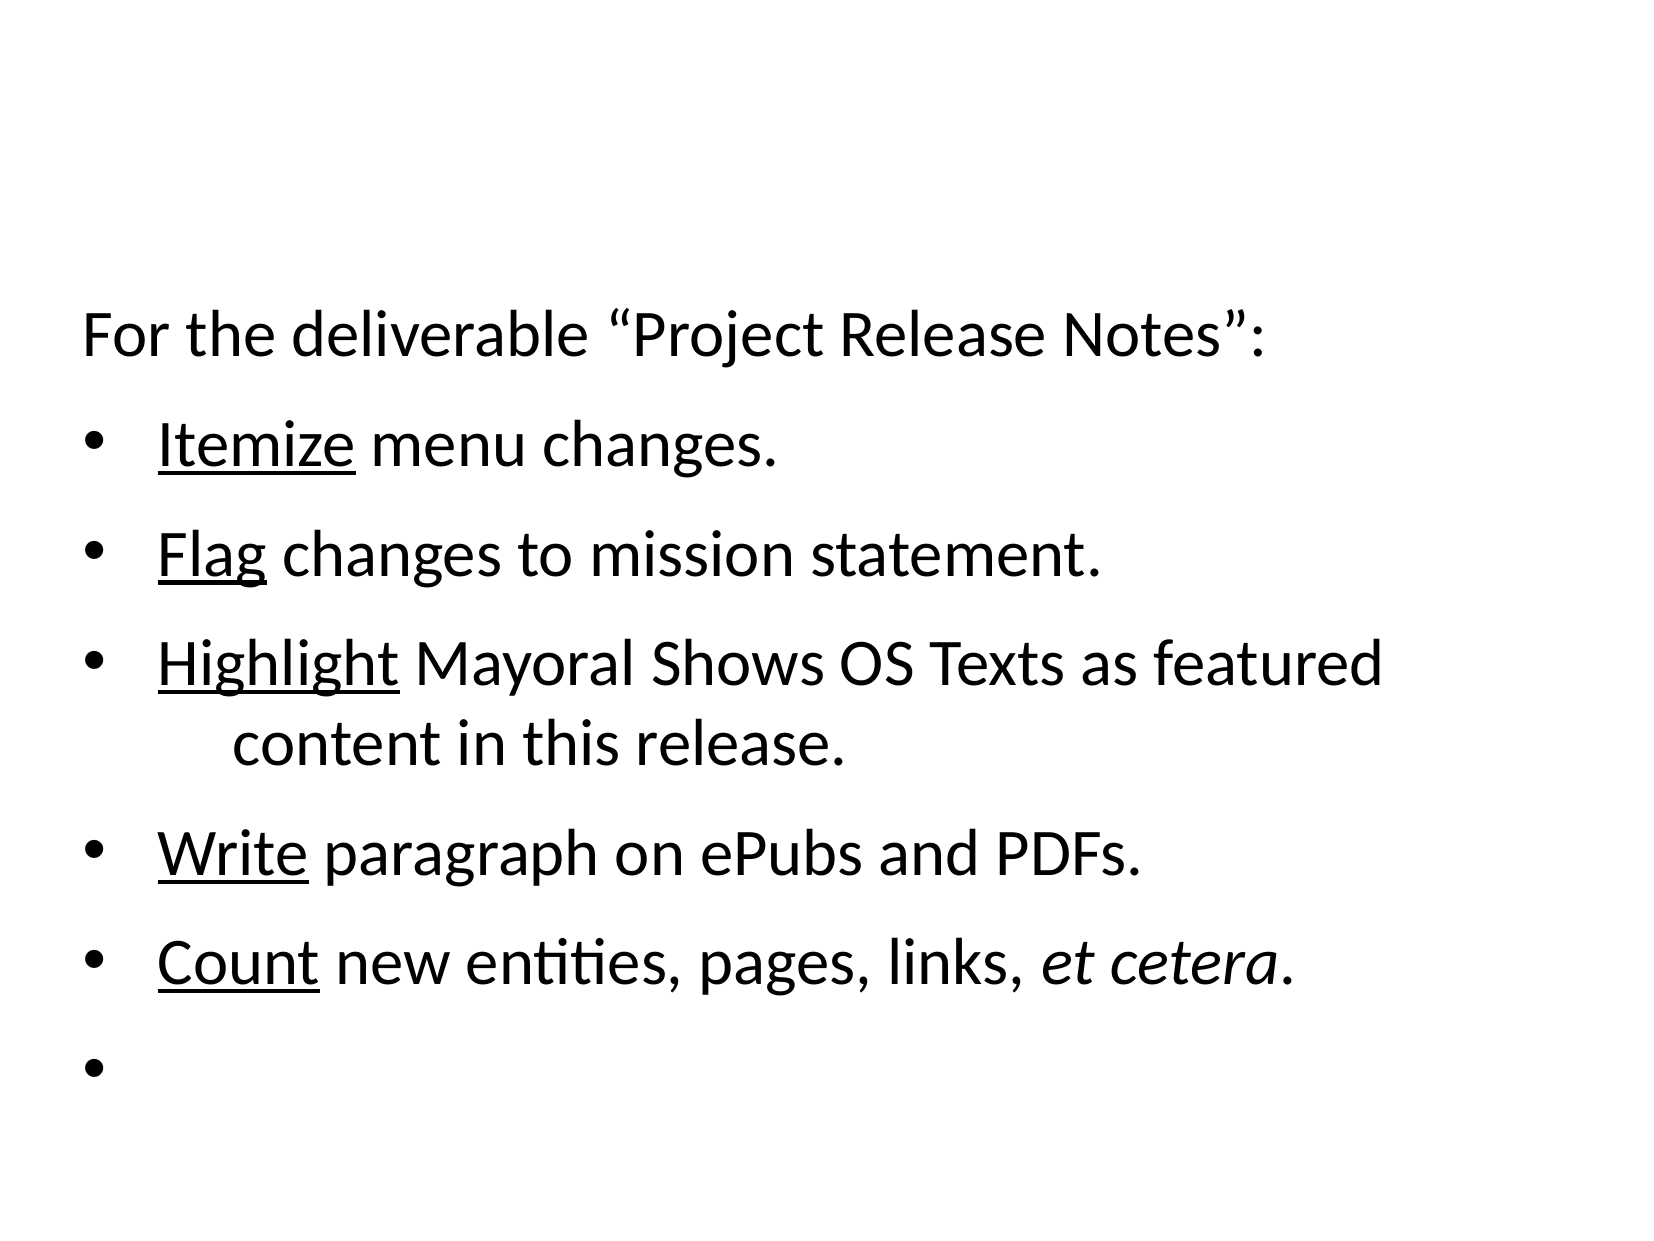

#
For the deliverable “Project Release Notes”:
Itemize menu changes.
Flag changes to mission statement.
Highlight Mayoral Shows OS Texts as featured content in this release.
Write paragraph on ePubs and PDFs.
Count new entities, pages, links, et cetera.